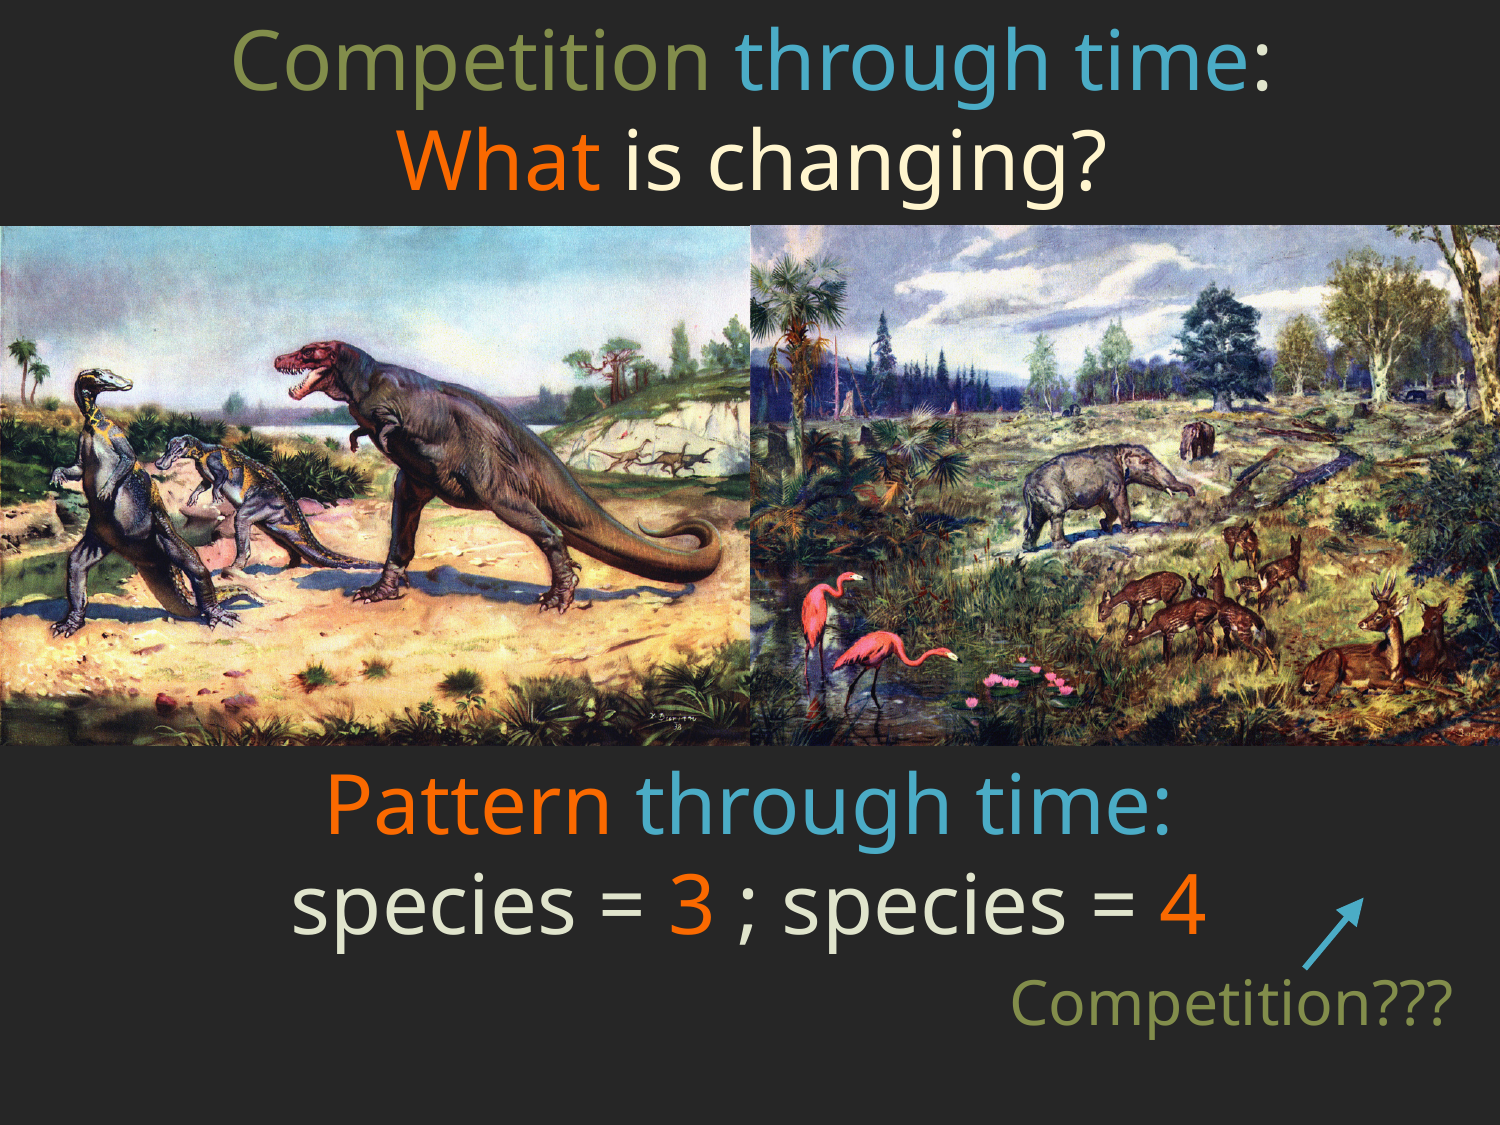

Competition through time:
What is changing?
Pattern through time:
species = 3 ; species = 4
Competition???